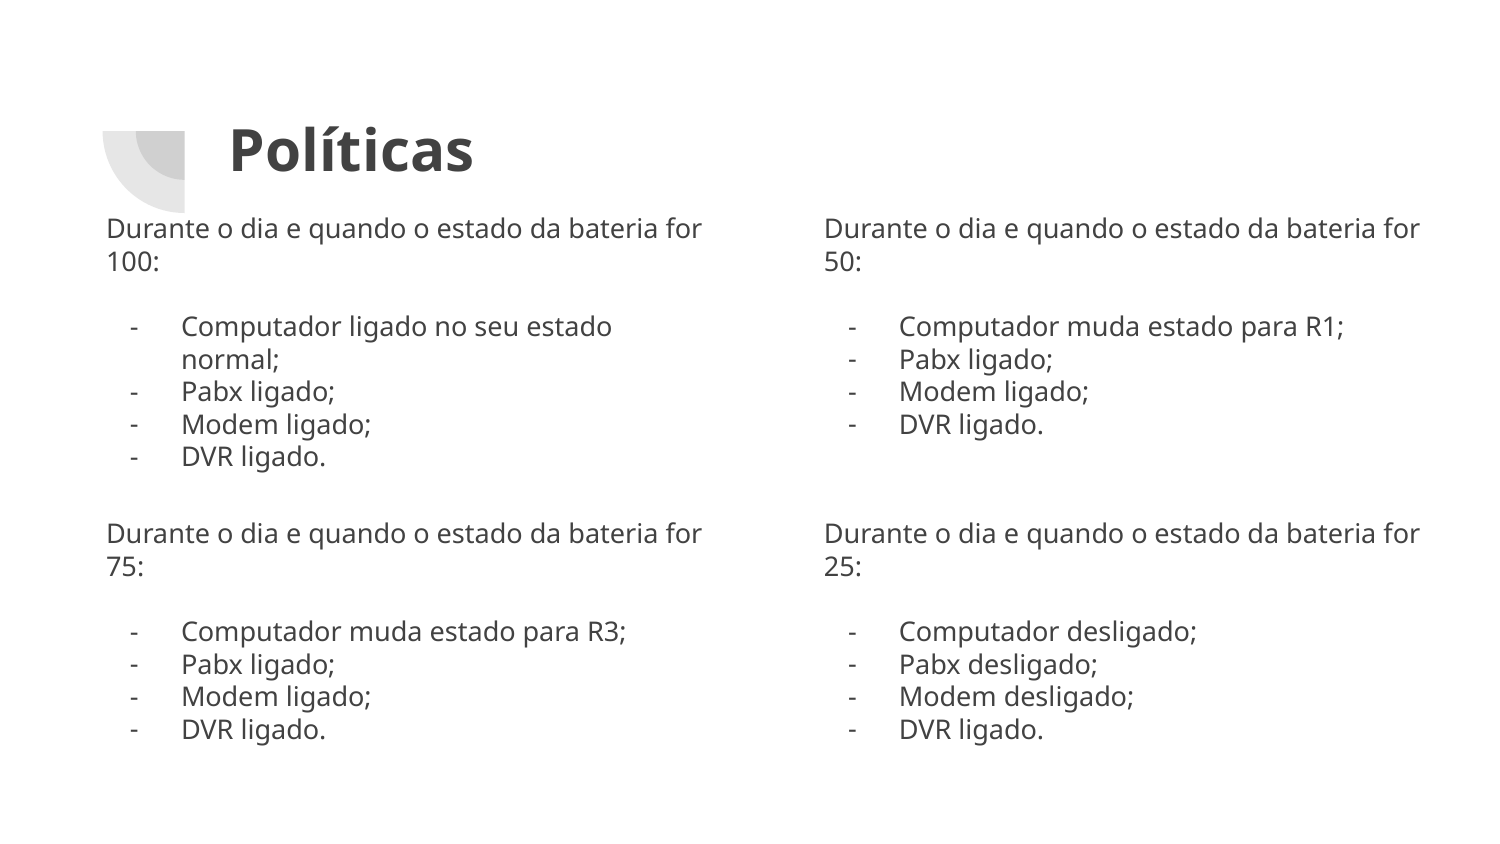

# Políticas
Durante o dia e quando o estado da bateria for 100:
Computador ligado no seu estado normal;
Pabx ligado;
Modem ligado;
DVR ligado.
Durante o dia e quando o estado da bateria for 50:
Computador muda estado para R1;
Pabx ligado;
Modem ligado;
DVR ligado.
Durante o dia e quando o estado da bateria for 75:
Computador muda estado para R3;
Pabx ligado;
Modem ligado;
DVR ligado.
Durante o dia e quando o estado da bateria for 25:
Computador desligado;
Pabx desligado;
Modem desligado;
DVR ligado.